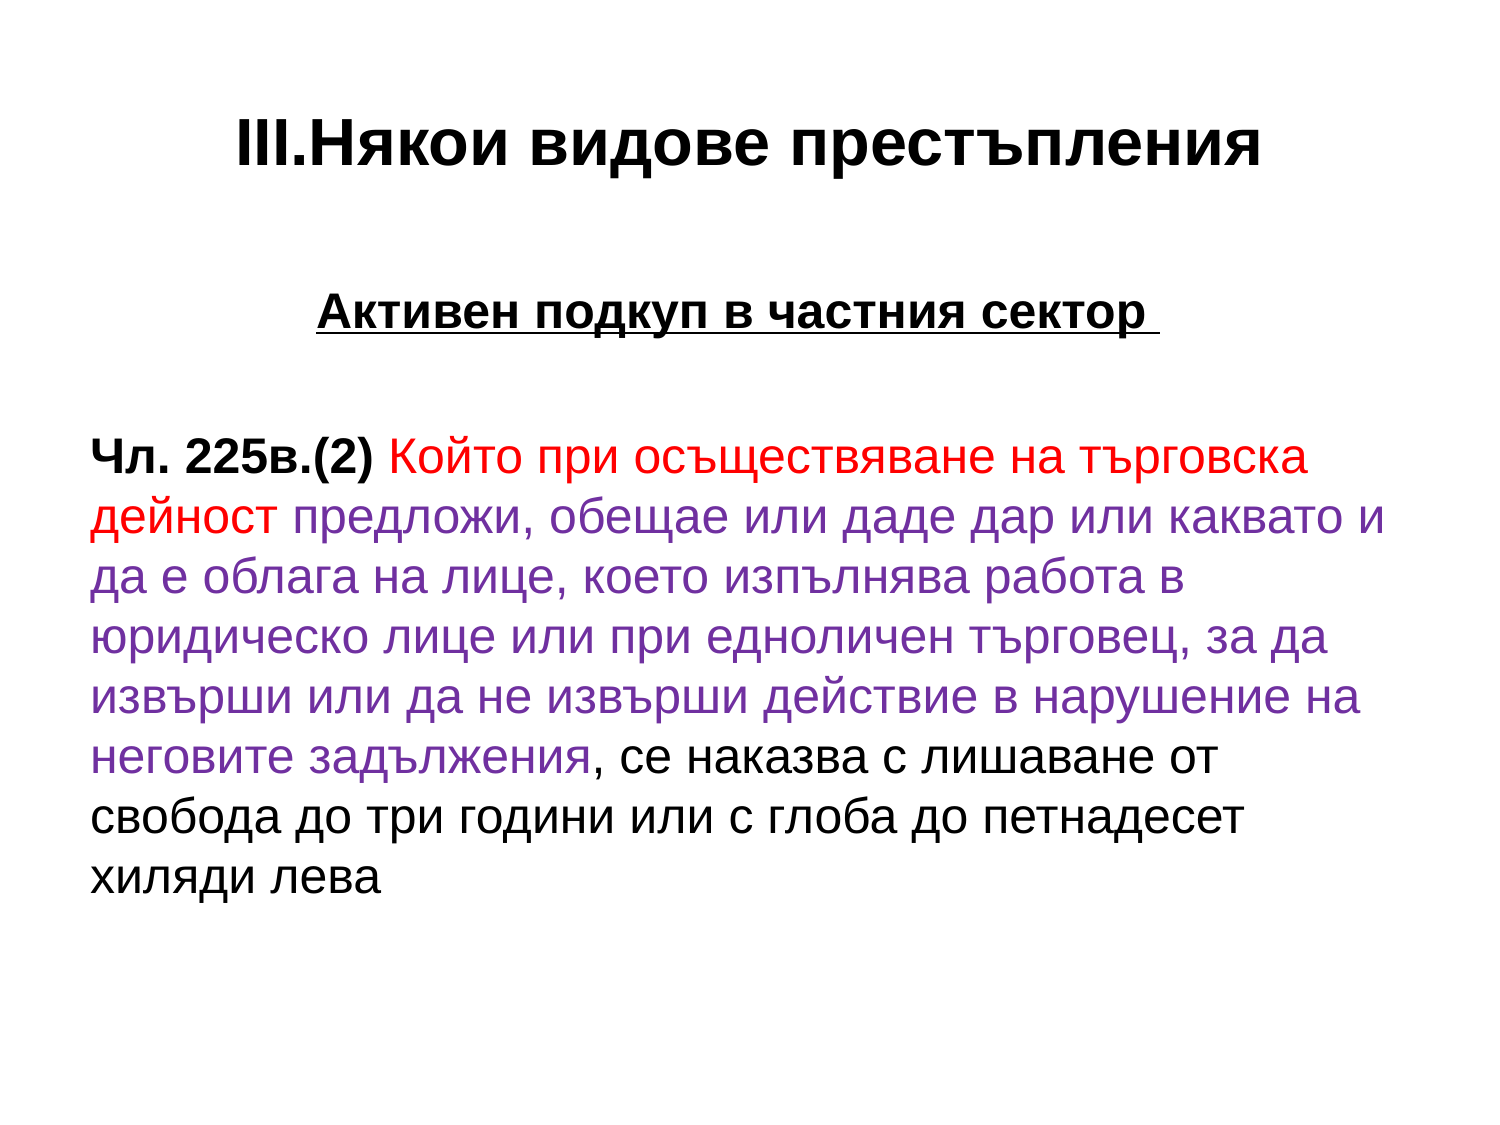

# III.Някои видове престъпления
Активен подкуп в частния сектор
Чл. 225в.(2) Който при осъществяване на търговска дейност предложи, обещае или даде дар или каквато и да е облага на лице, което изпълнява работа в юридическо лице или при едноличен търговец, за да извърши или да не извърши действие в нарушение на неговите задължения, се наказва с лишаване от свобода до три години или с глоба до петнадесет хиляди лева